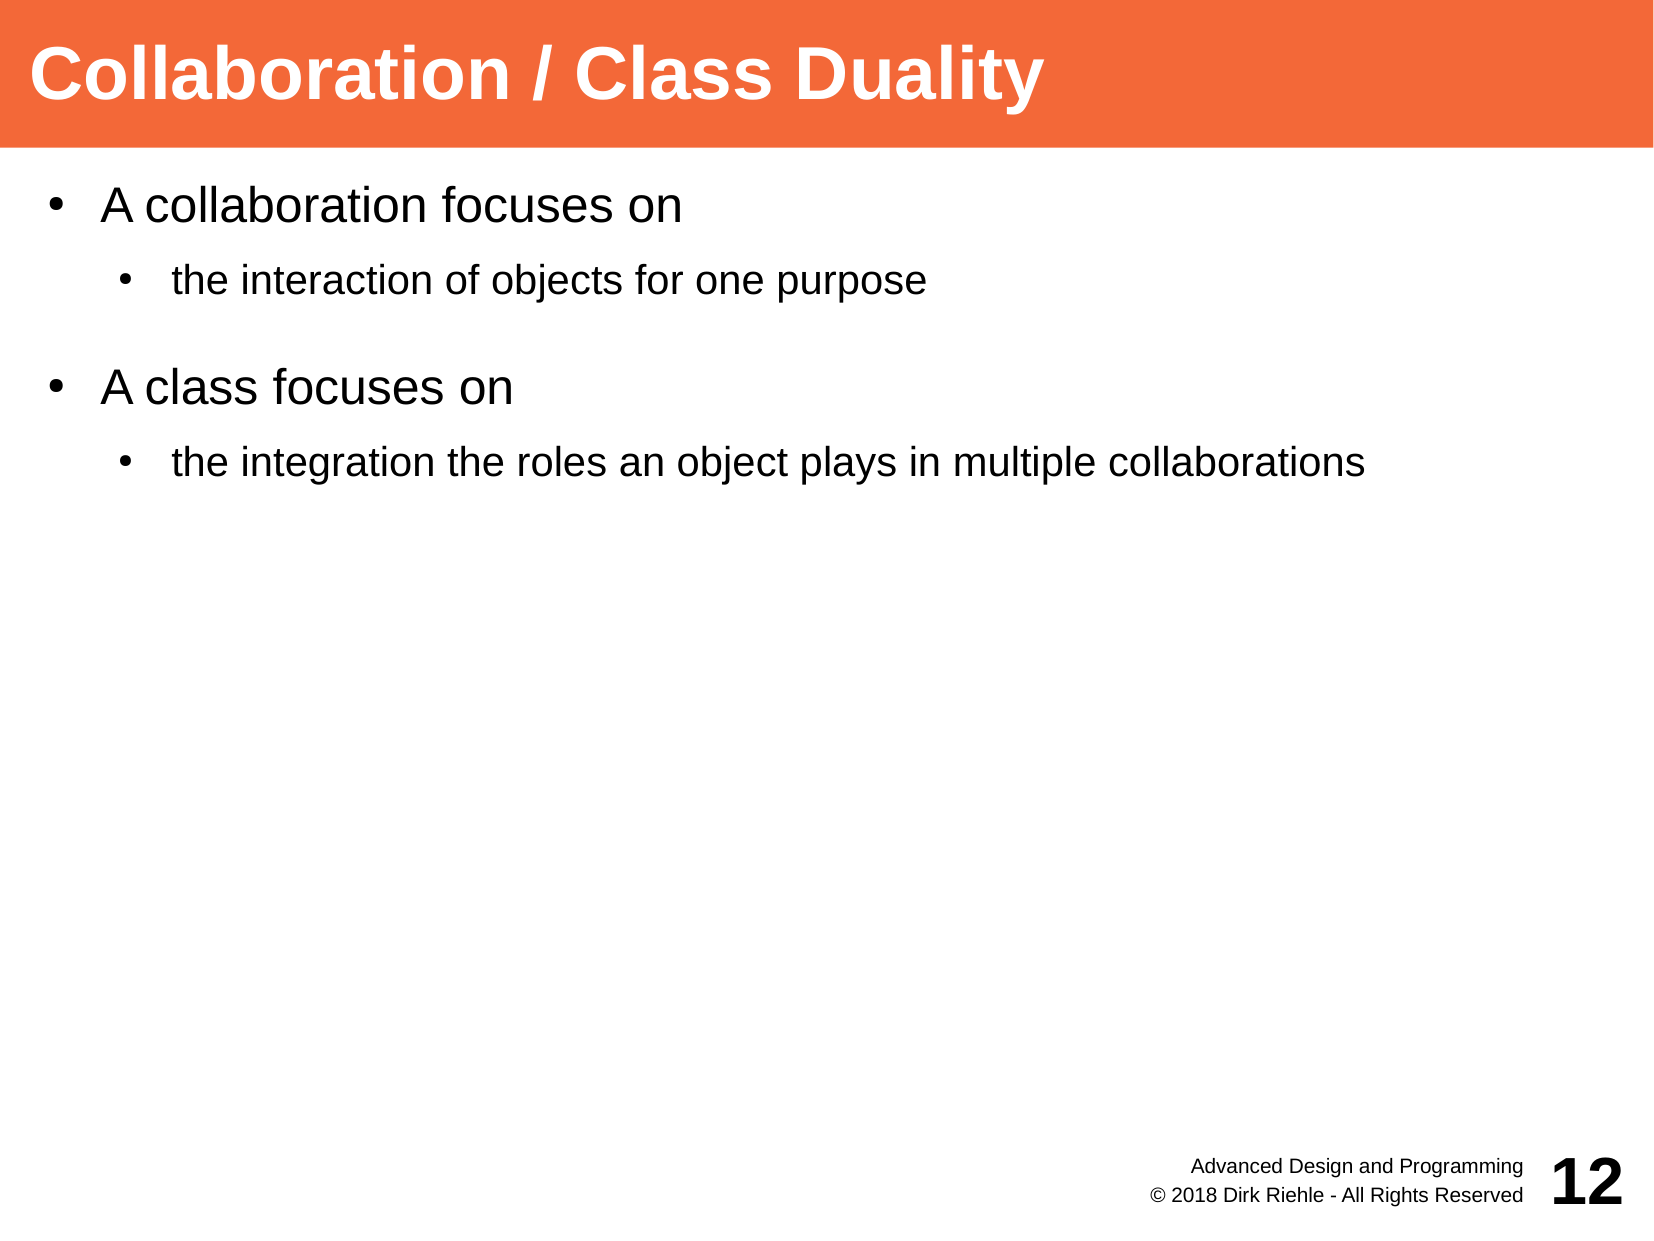

# Collaboration / Class Duality
A collaboration focuses on
the interaction of objects for one purpose
A class focuses on
the integration the roles an object plays in multiple collaborations
Advanced Design and Programming
12
© 2018 Dirk Riehle - All Rights Reserved